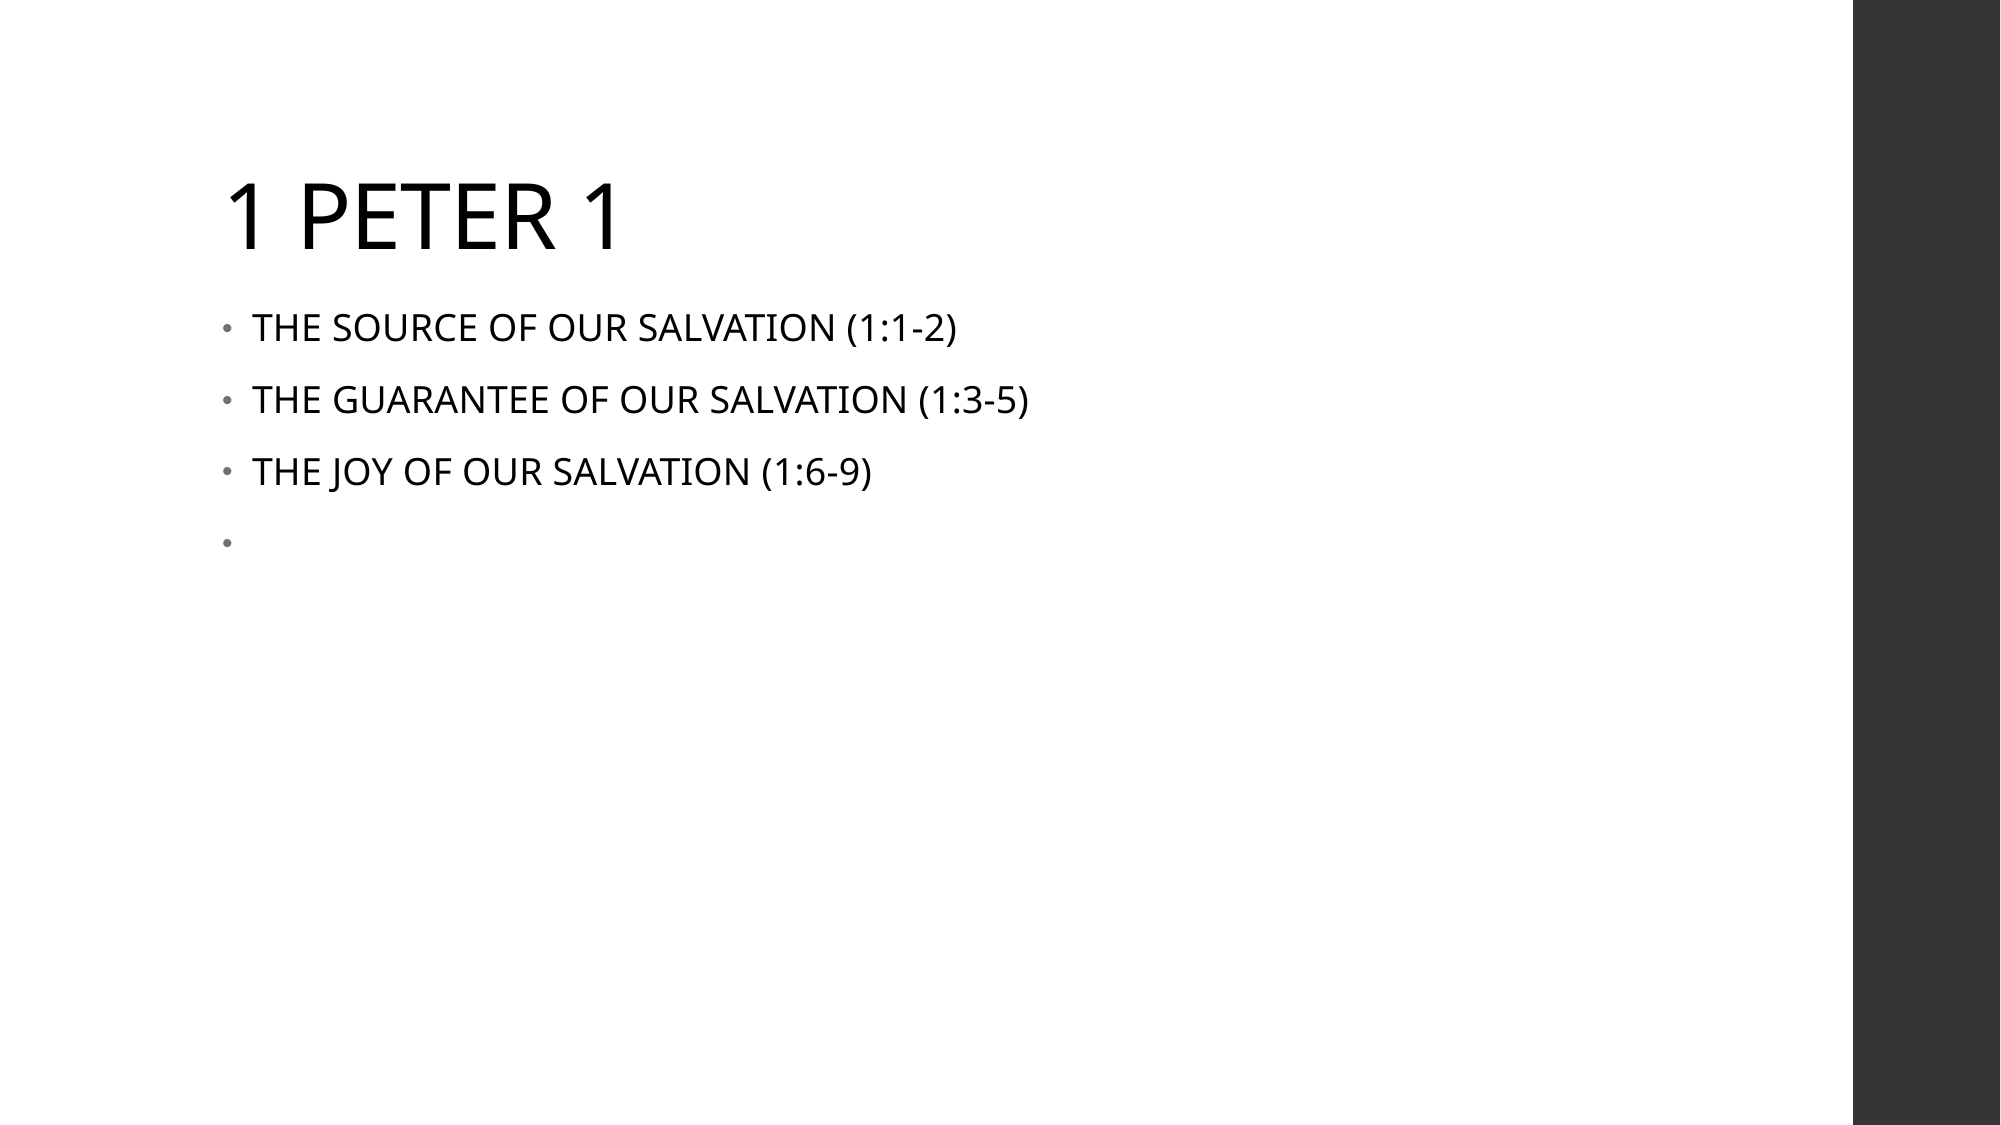

# 1 PETER 1
THE SOURCE OF OUR SALVATION (1:1-2)
THE GUARANTEE OF OUR SALVATION (1:3-5)
THE JOY OF OUR SALVATION (1:6-9)